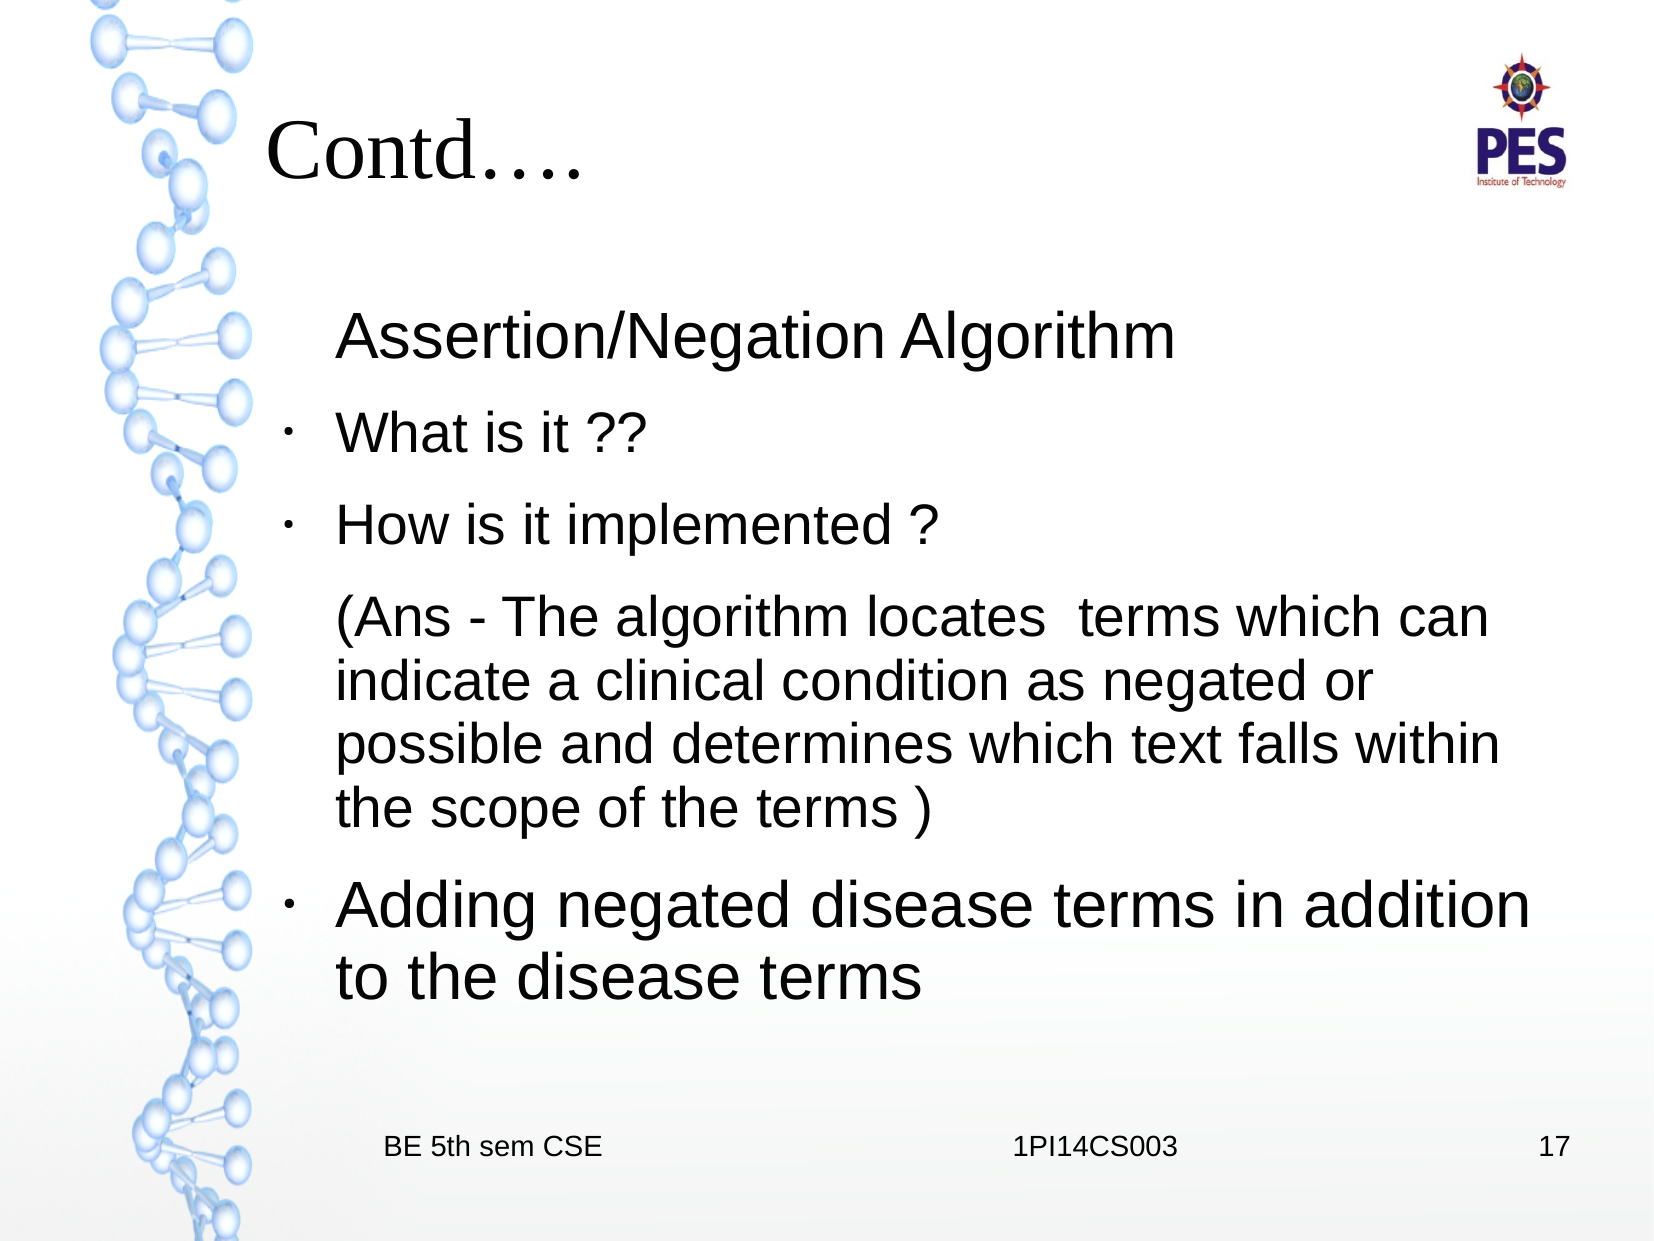

# Contd….
Assertion/Negation Algorithm
What is it ??
How is it implemented ?
(Ans - The algorithm locates terms which can indicate a clinical condition as negated or possible and determines which text falls within the scope of the terms )
Adding negated disease terms in addition to the disease terms
 BE 5th sem CSE
1PI14CS003
17